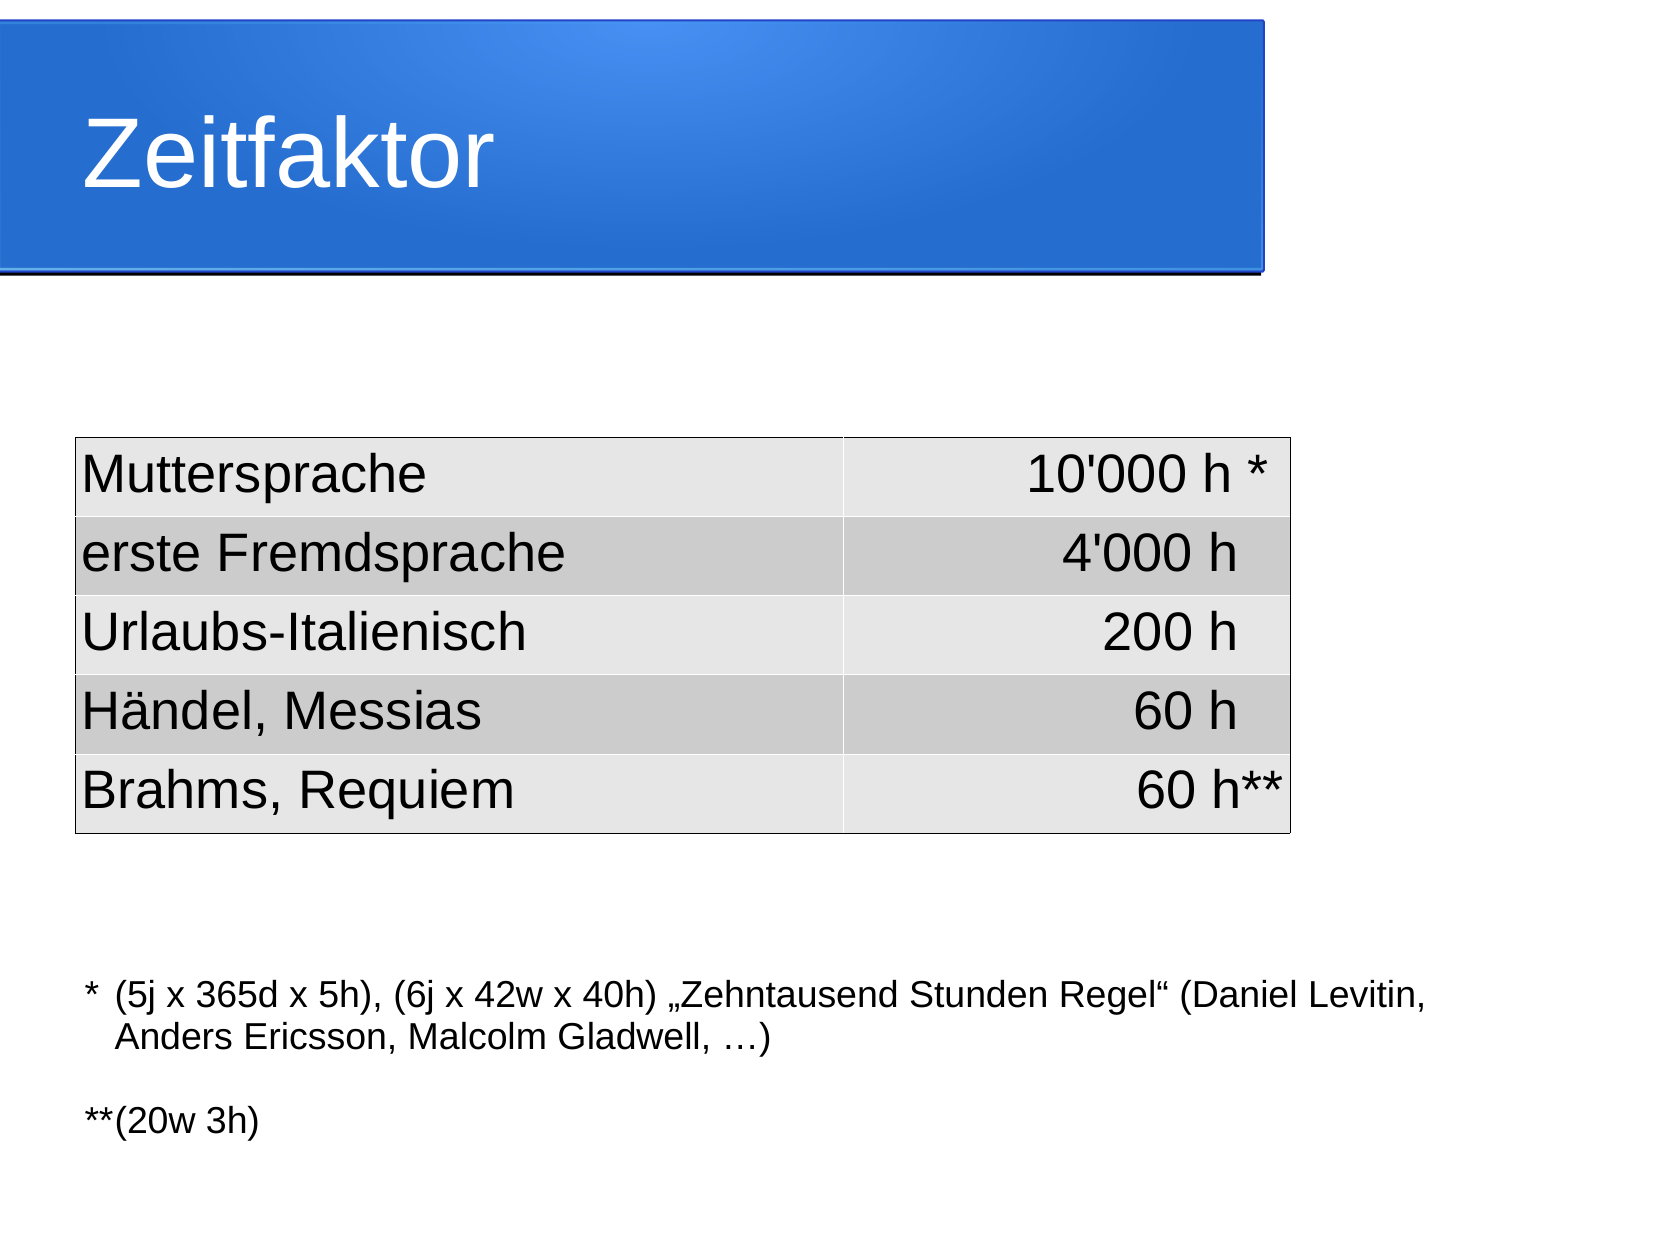

# Zeitfaktor
| Muttersprache | 10'000 h \* |
| --- | --- |
| erste Fremdsprache | 4'000 h |
| Urlaubs-Italienisch | 200 h |
| Händel, Messias | 60 h |
| Brahms, Requiem | 60 h\*\* |
*	(5j x 365d x 5h), (6j x 42w x 40h) „Zehntausend Stunden Regel“ (Daniel Levitin,
	Anders Ericsson, Malcolm Gladwell, …)
**	(20w 3h)